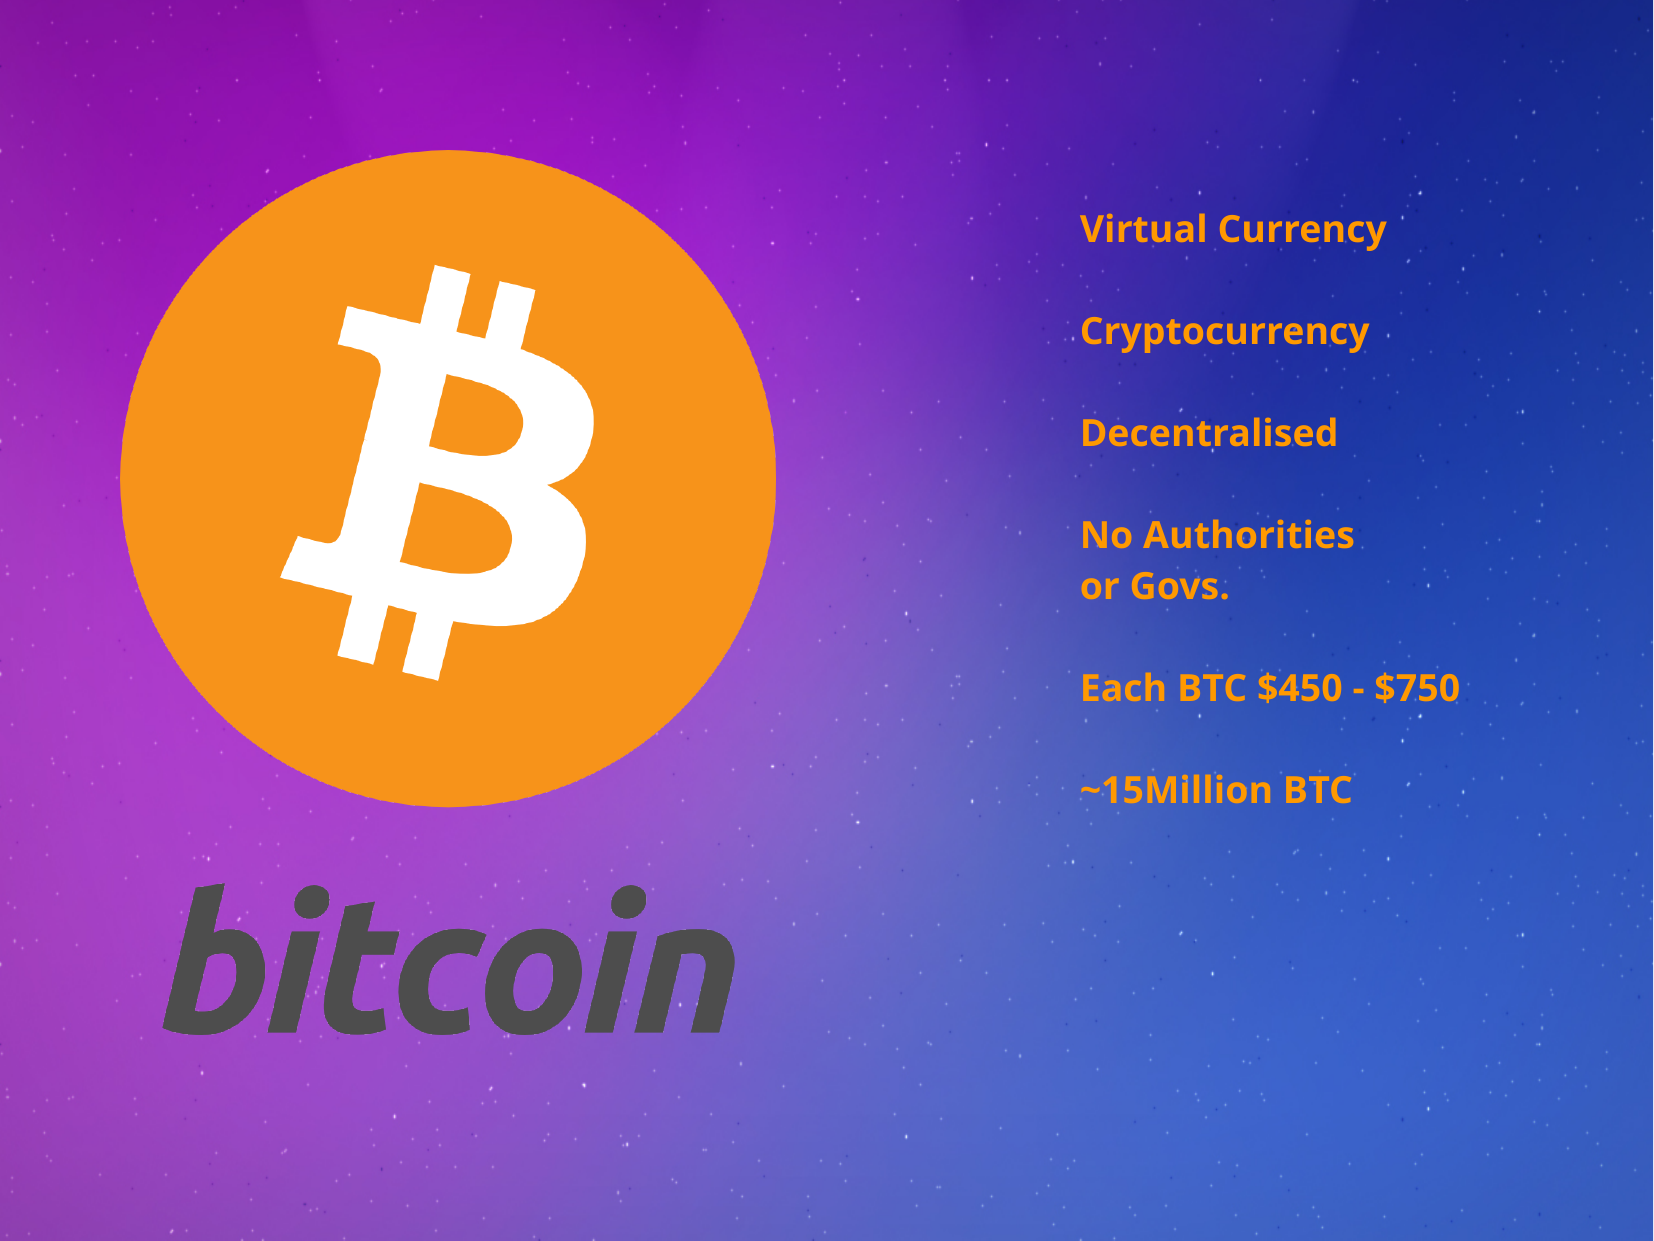

Virtual Currency
Cryptocurrency
Decentralised
No Authorities
or Govs.
Each BTC $450 - $750
~15Million BTC